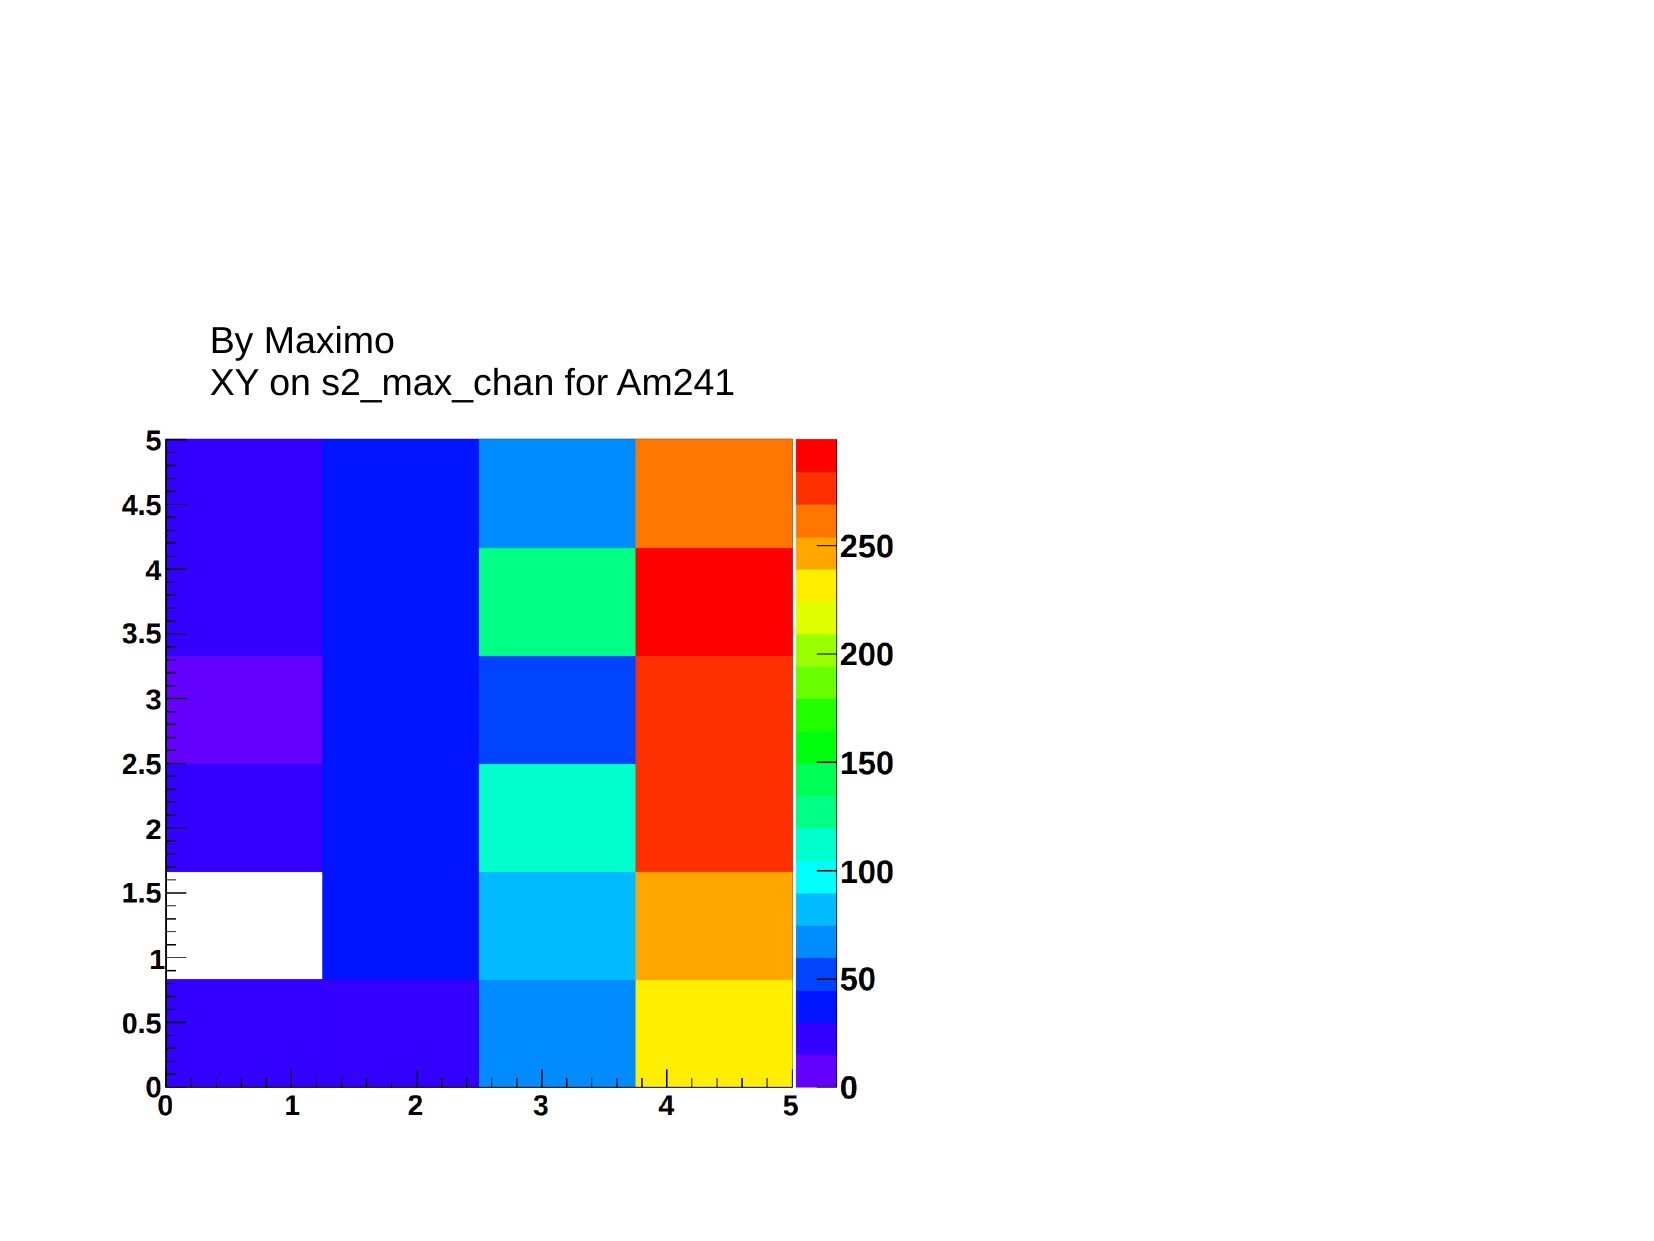

By Maximo
XY on s2_max_chan for Am241